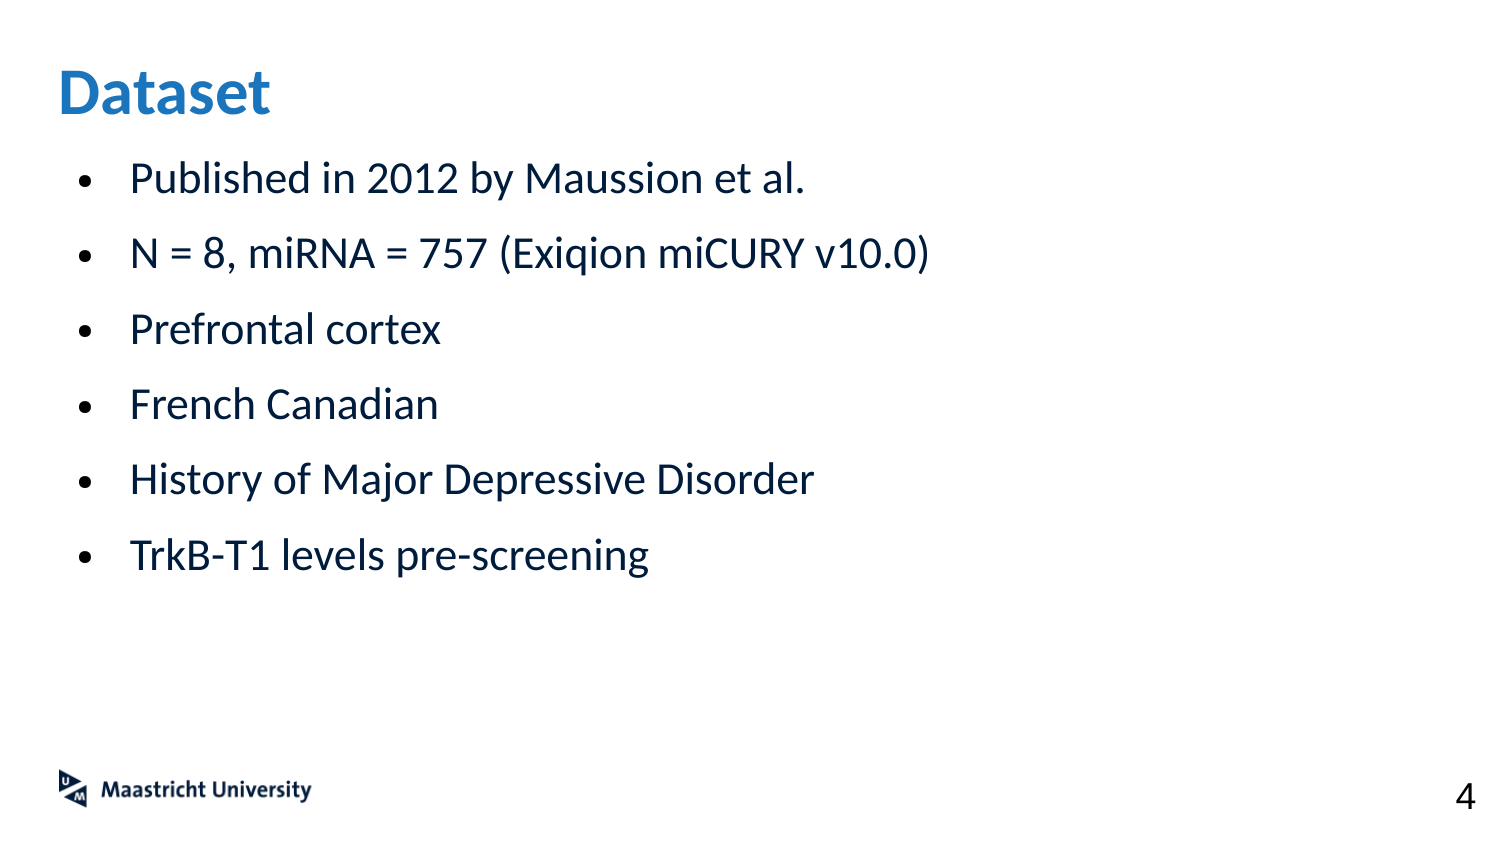

# Dataset
Published in 2012 by Maussion et al.
N = 8, miRNA = 757 (Exiqion miCURY v10.0)
Prefrontal cortex
French Canadian
History of Major Depressive Disorder
TrkB-T1 levels pre-screening